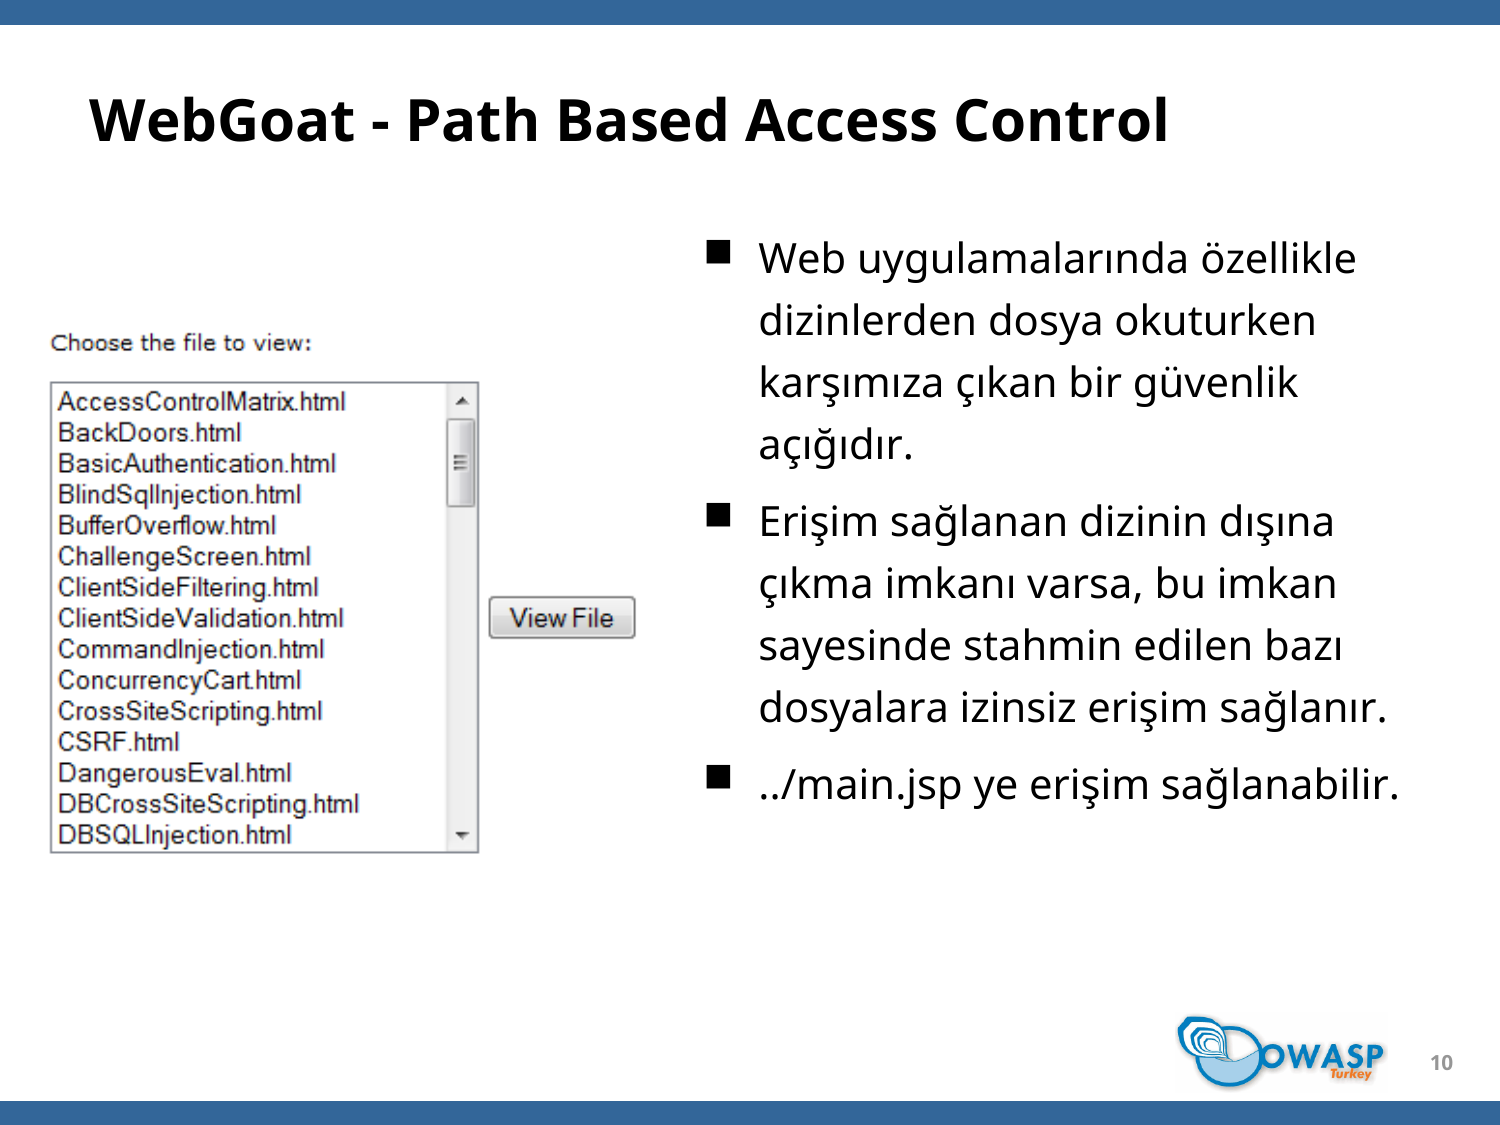

# WebGoat - Path Based Access Control
Web uygulamalarında özellikle dizinlerden dosya okuturken karşımıza çıkan bir güvenlik açığıdır.
Erişim sağlanan dizinin dışına çıkma imkanı varsa, bu imkan sayesinde stahmin edilen bazı dosyalara izinsiz erişim sağlanır.
../main.jsp ye erişim sağlanabilir.